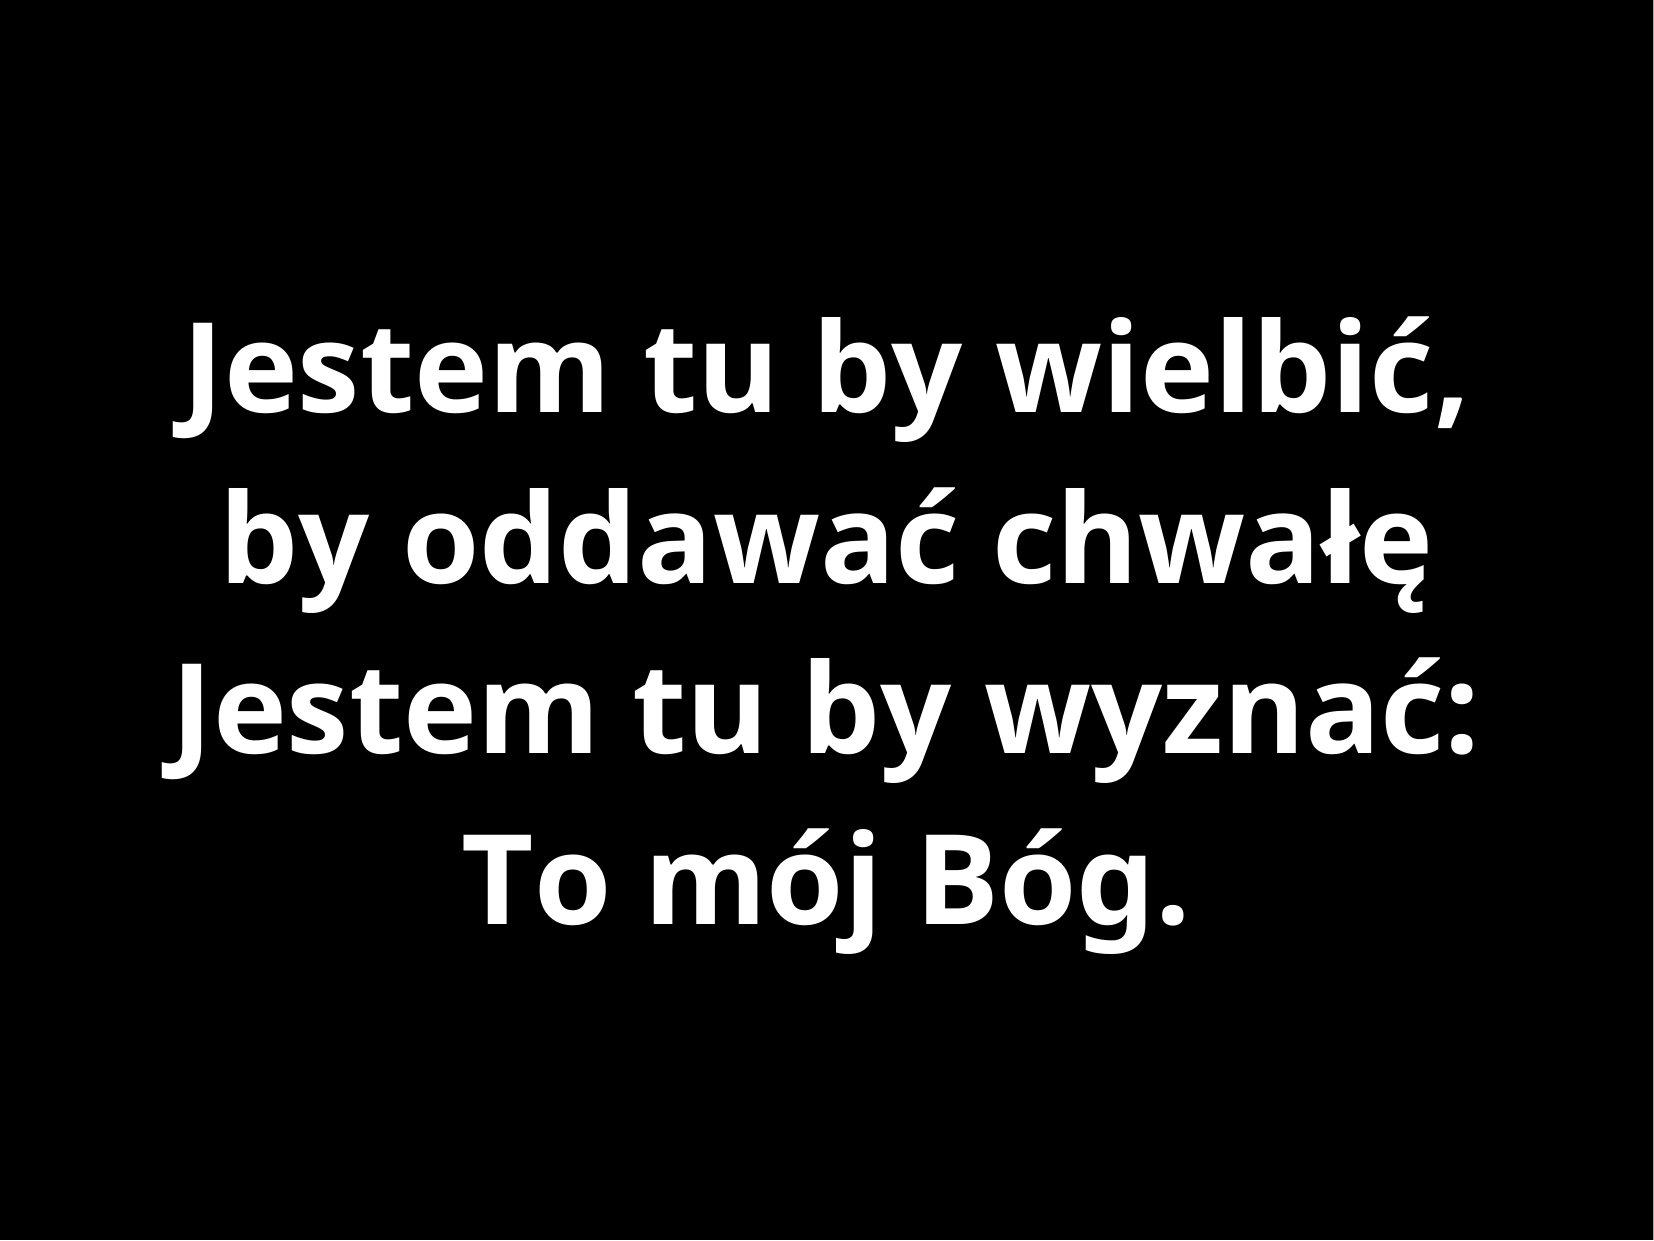

# Jestem tu by wielbić, by oddawać chwałę Jestem tu by wyznać: To mój Bóg.